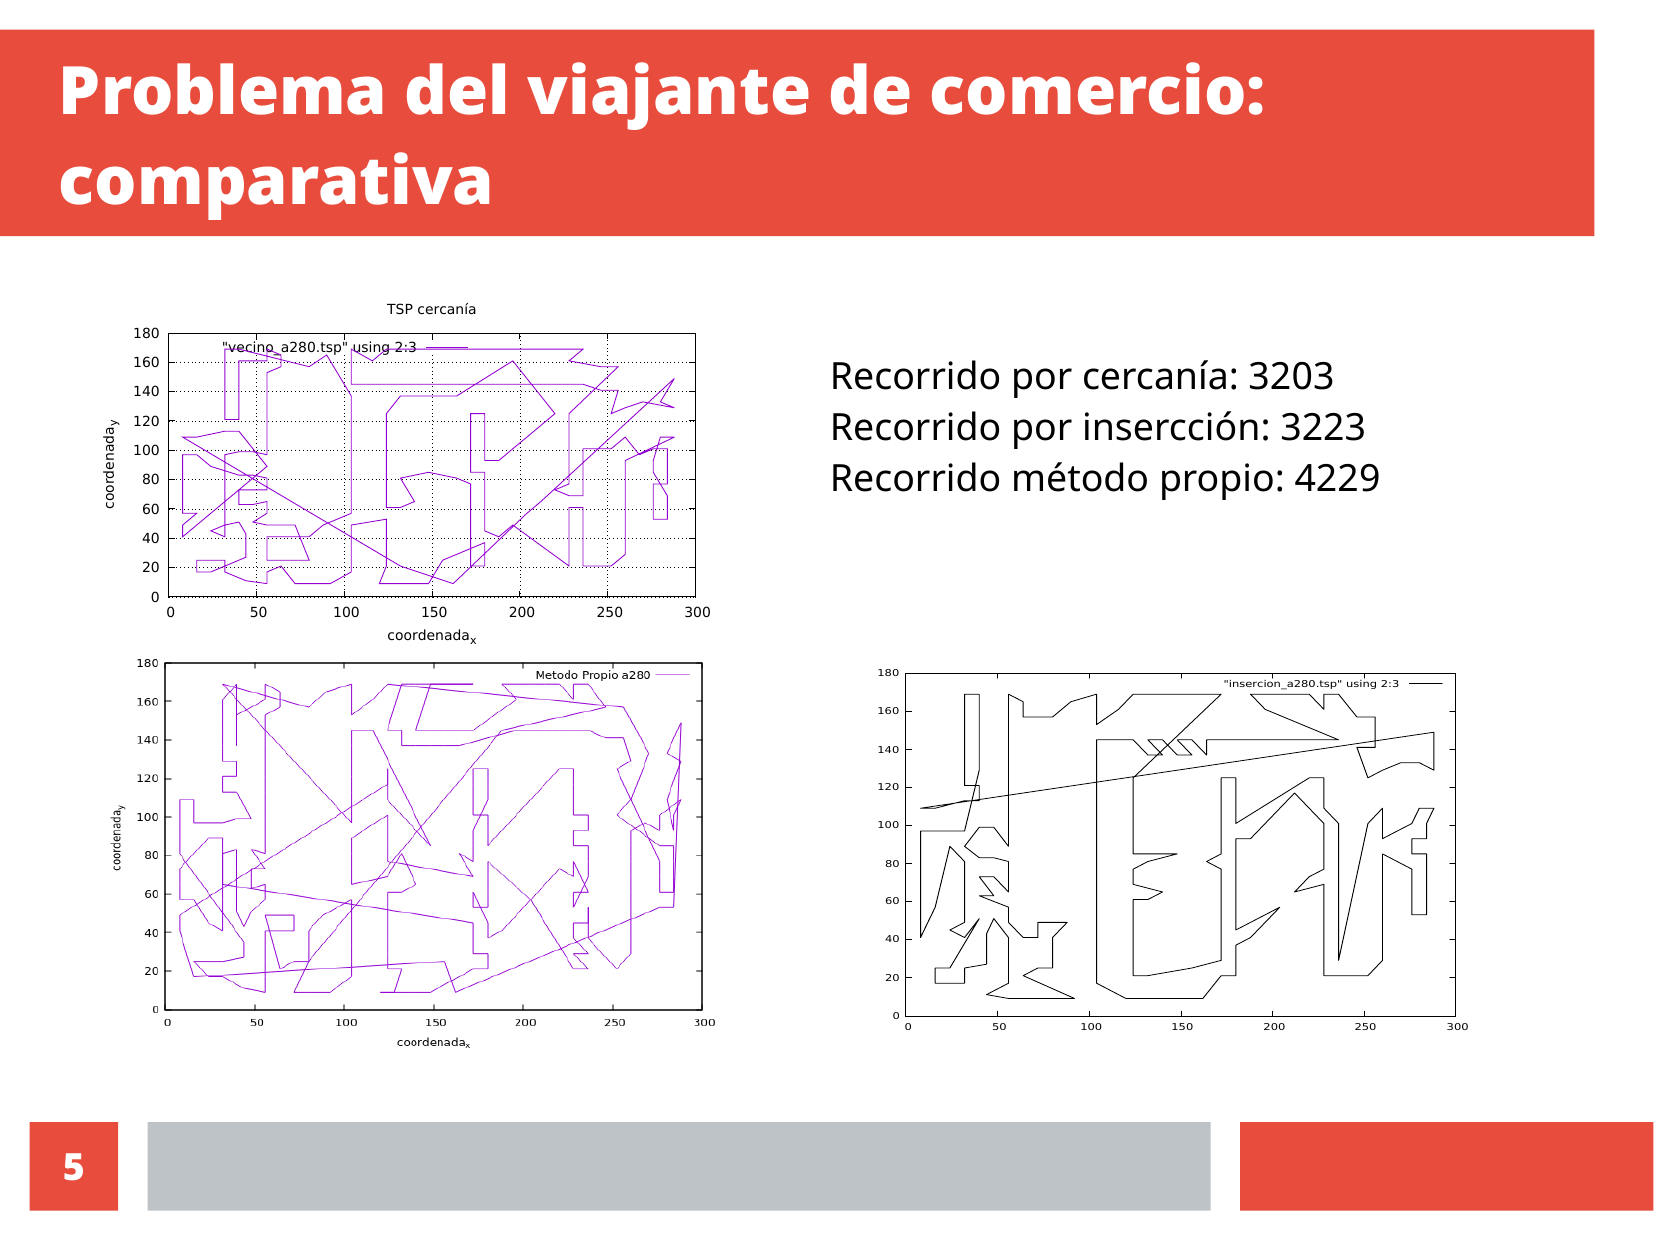

# Problema del viajante de comercio: comparativa
Recorrido por cercanía: 3203
Recorrido por insercción: 3223
Recorrido método propio: 4229
5